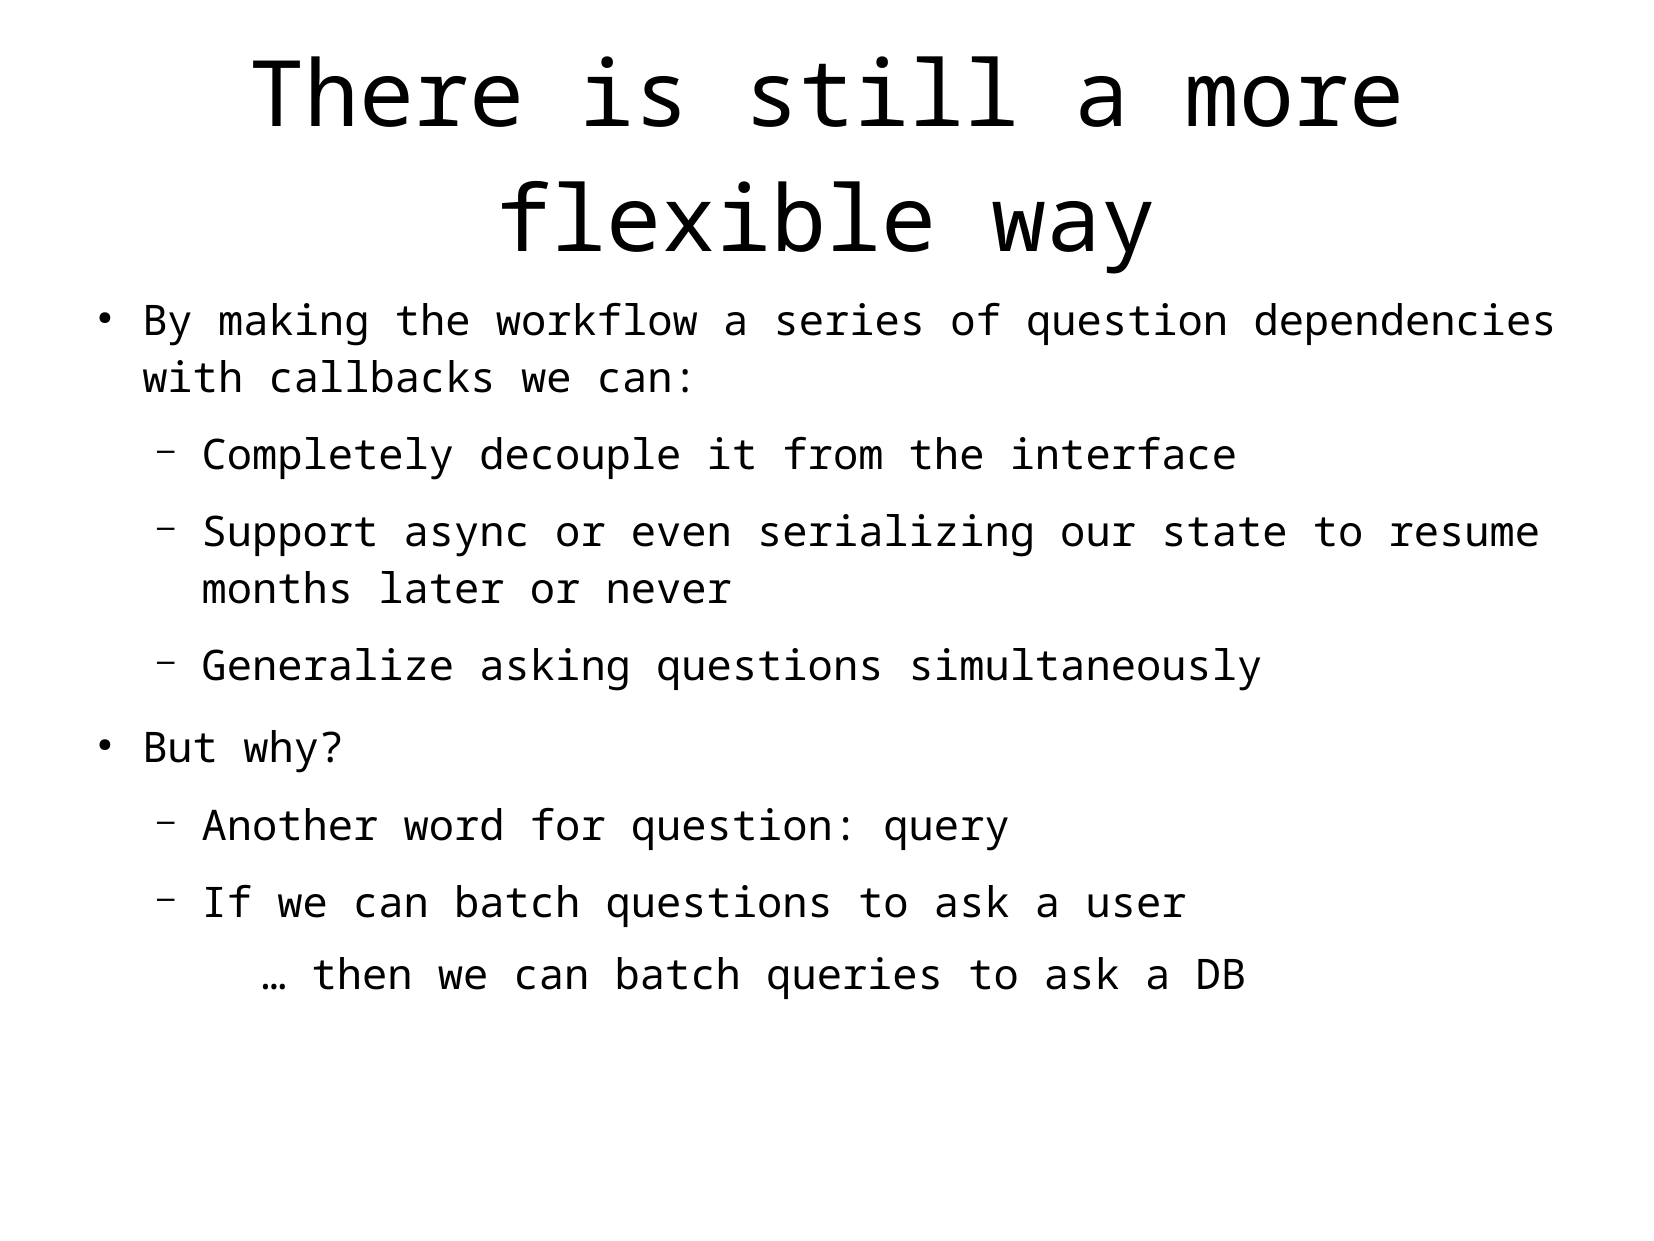

# There is still a more flexible way
By making the workflow a series of question dependencies with callbacks we can:
Completely decouple it from the interface
Support async or even serializing our state to resume months later or never
Generalize asking questions simultaneously
But why?
Another word for question: query
If we can batch questions to ask a user
… then we can batch queries to ask a DB